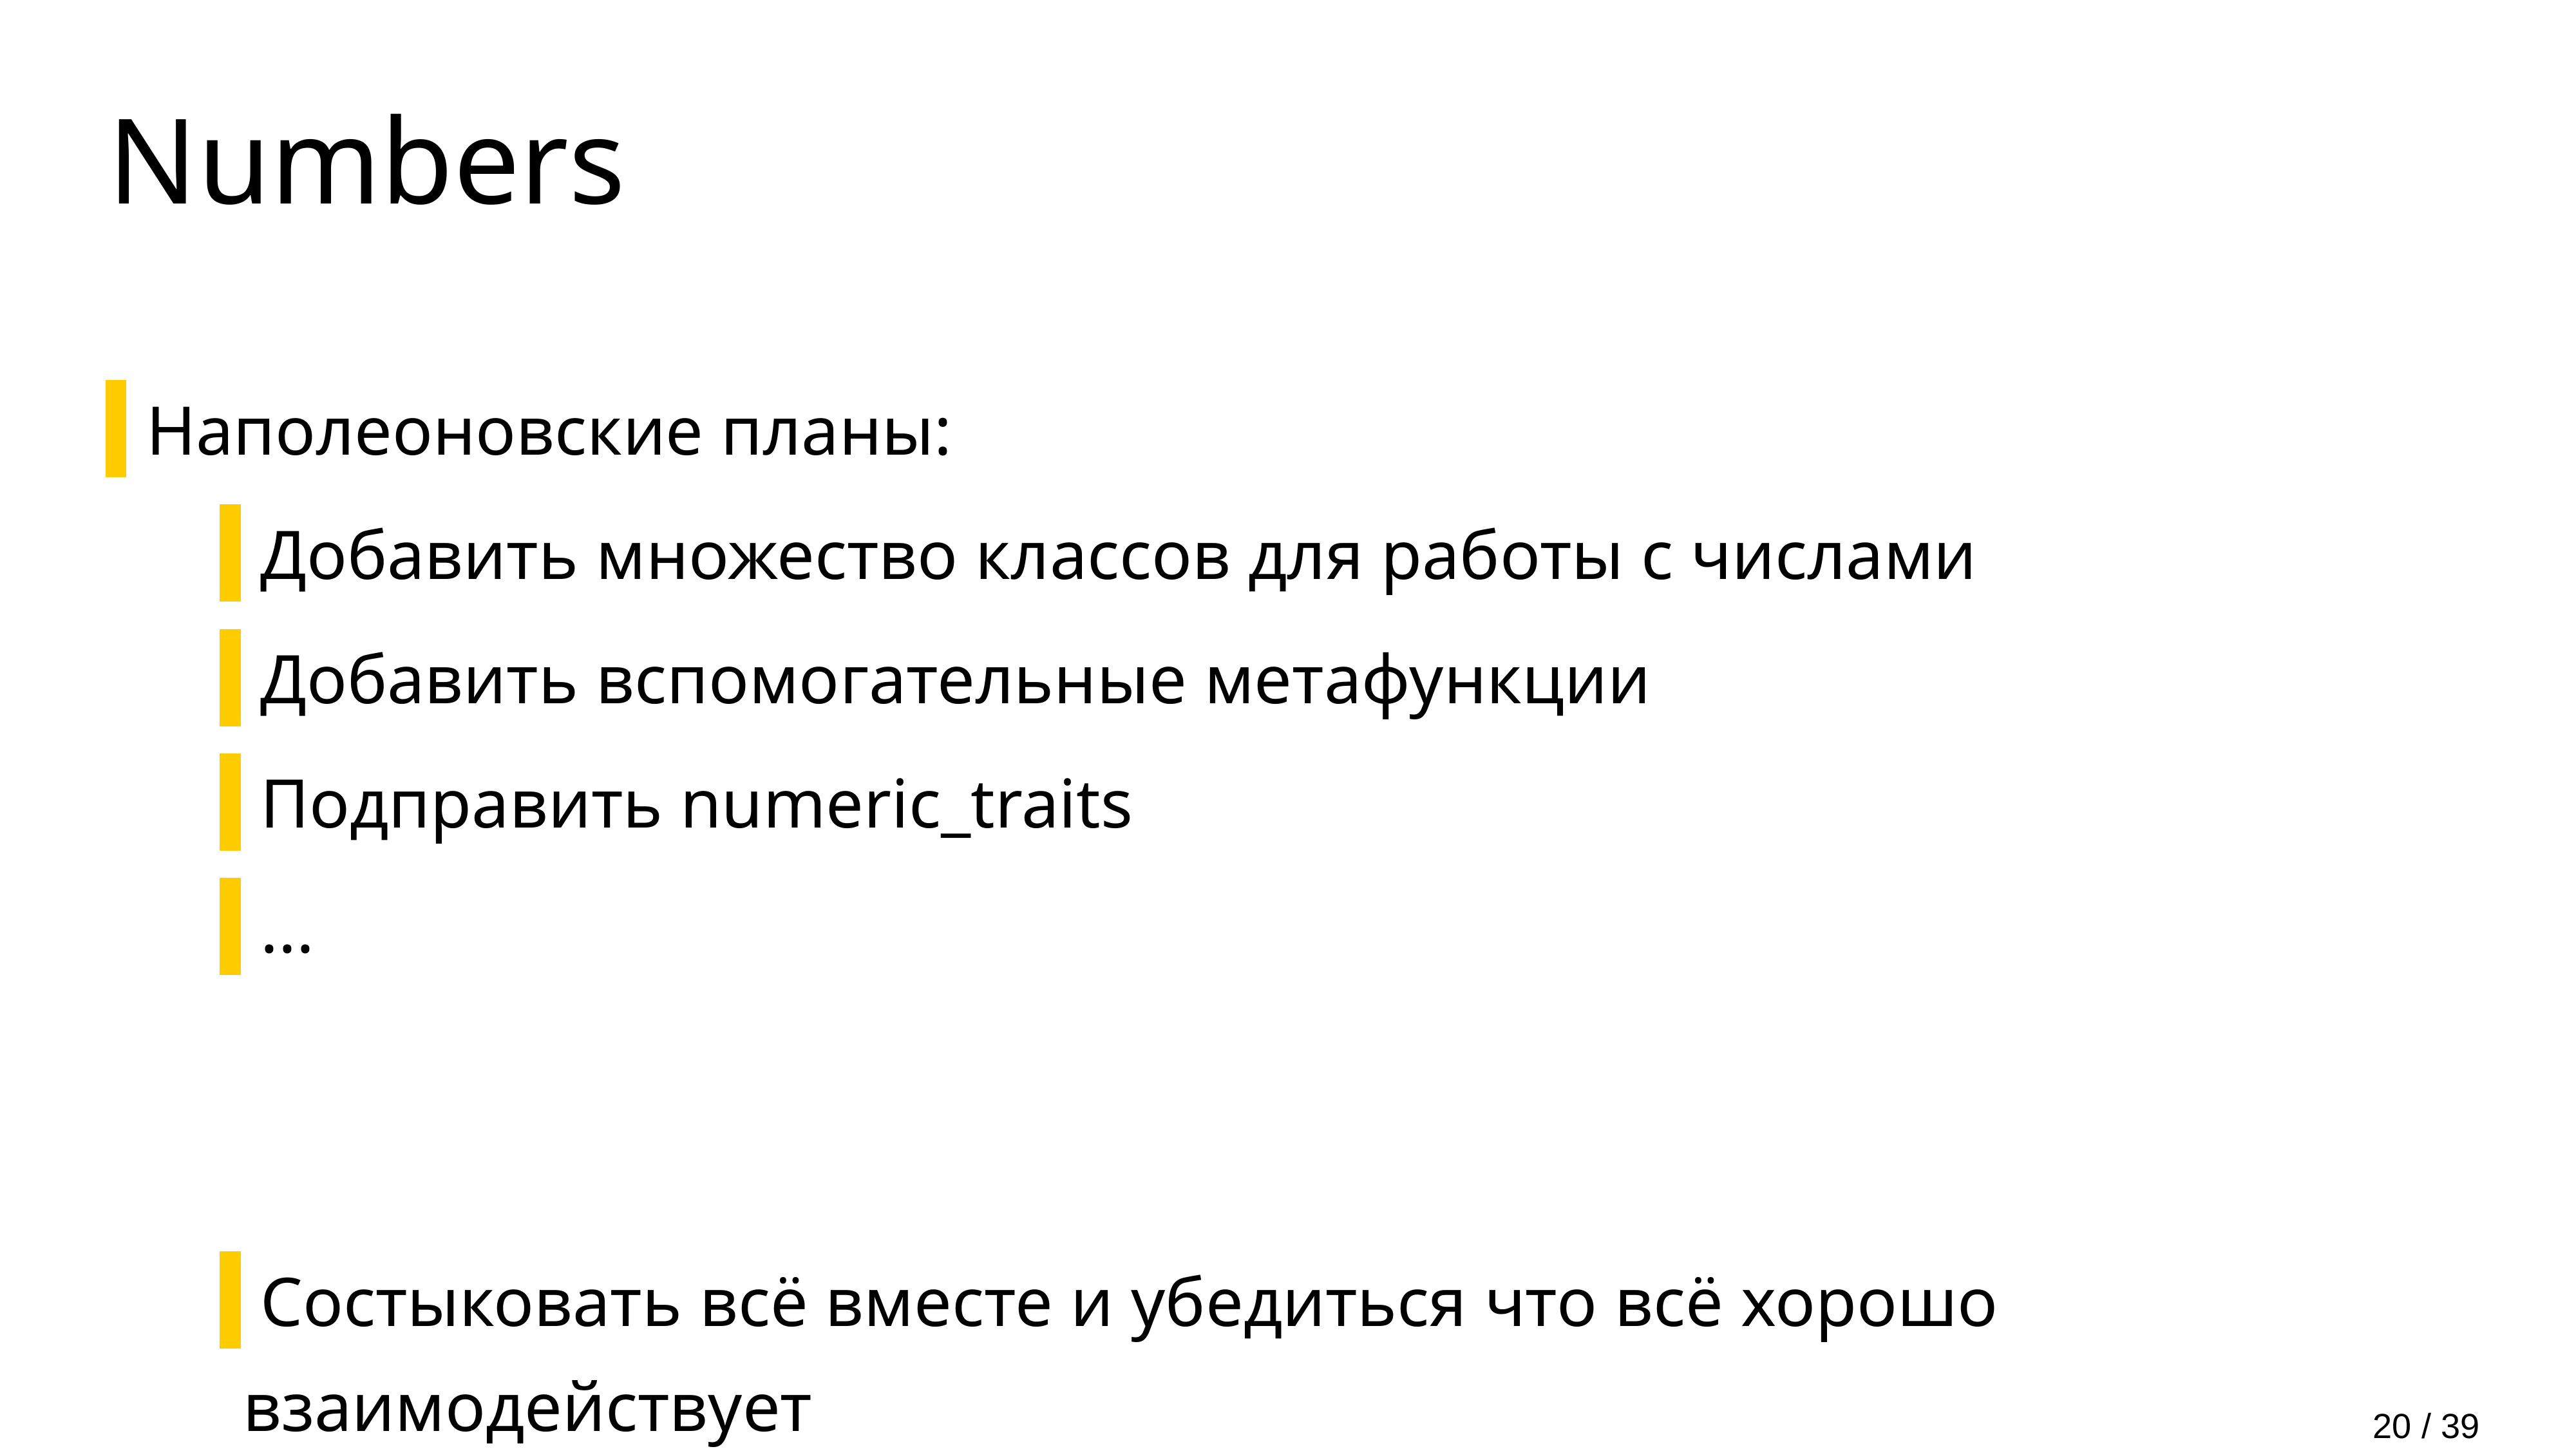

# Numbers
 Наполеоновские планы:
 Добавить множество классов для работы с числами
 Добавить вспомогательные метафункции
 Подправить numeric_traits
 ...
 Состыковать всё вместе и убедиться что всё хорошо взаимодействует